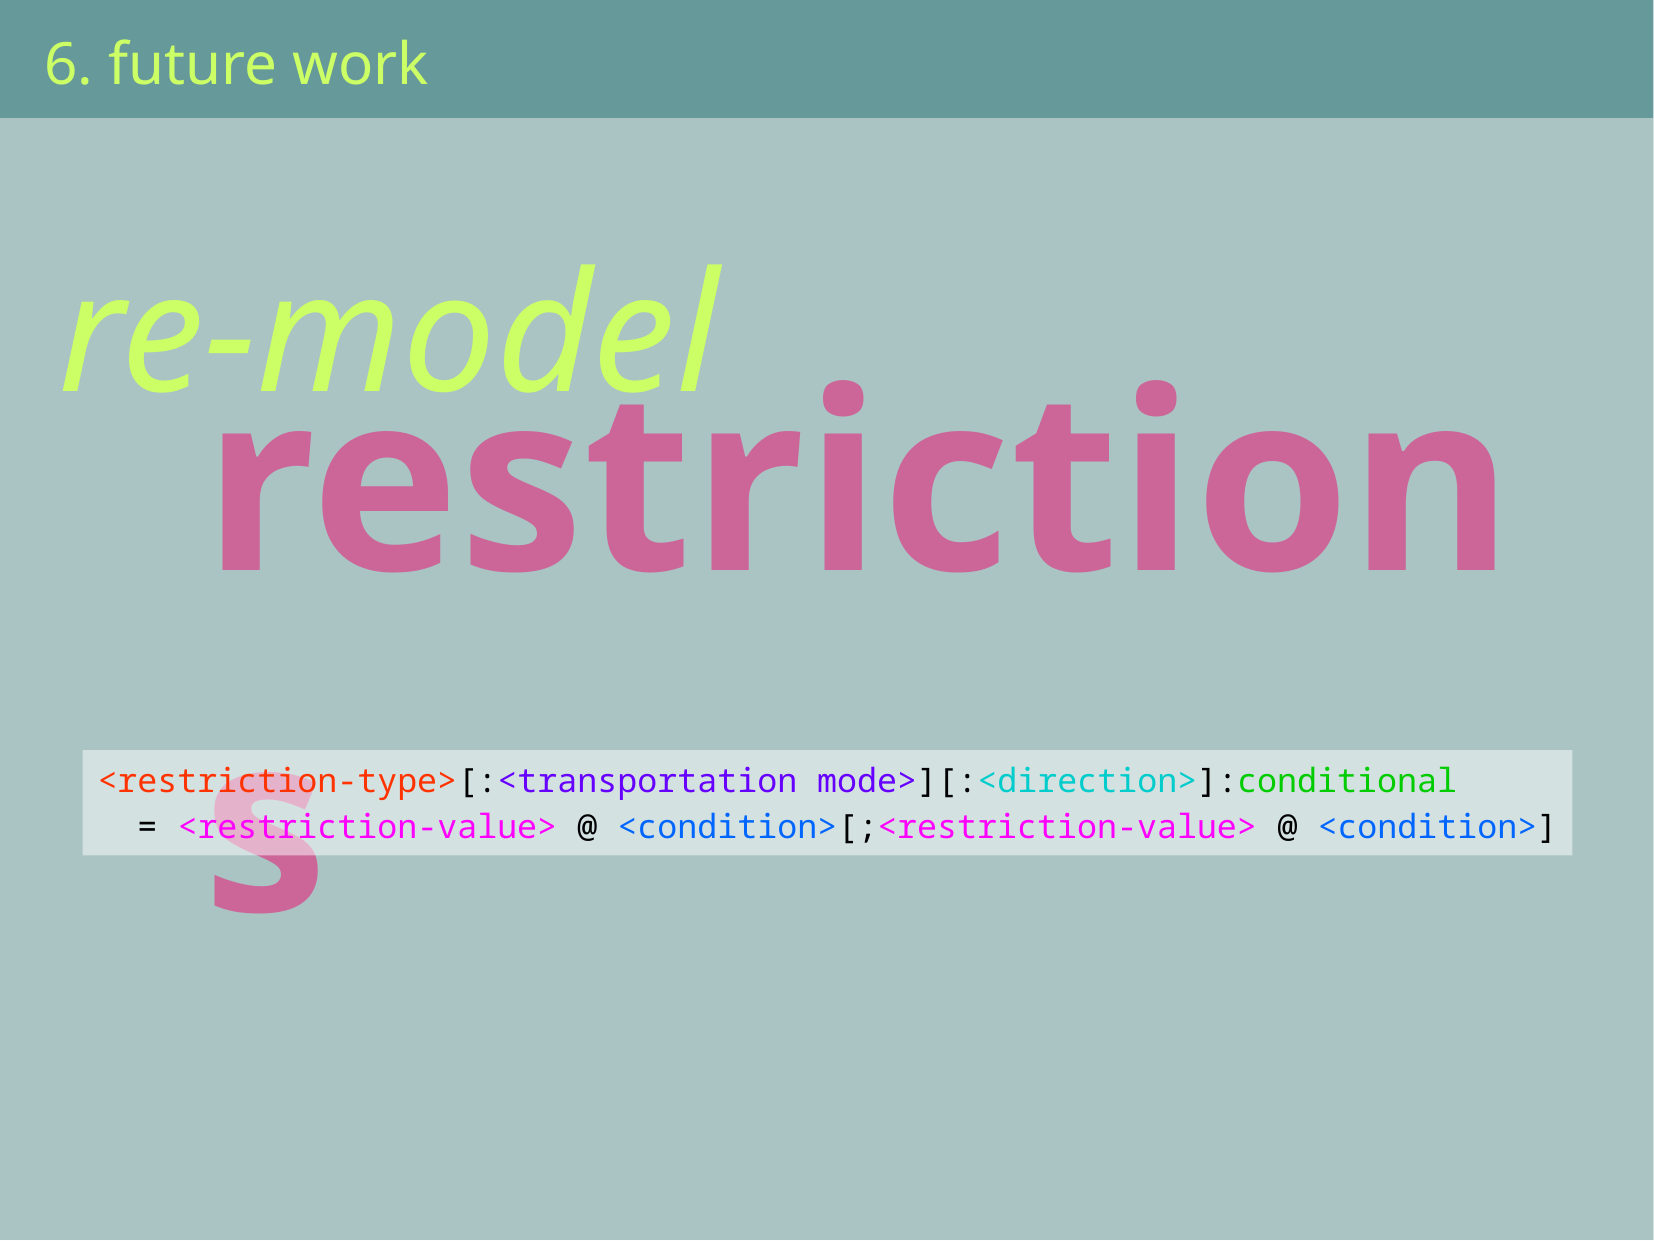

6. future work
re-model
restrictions
<restriction-type>[:<transportation mode>][:<direction>]:conditional
 = <restriction-value> @ <condition>[;<restriction-value> @ <condition>]